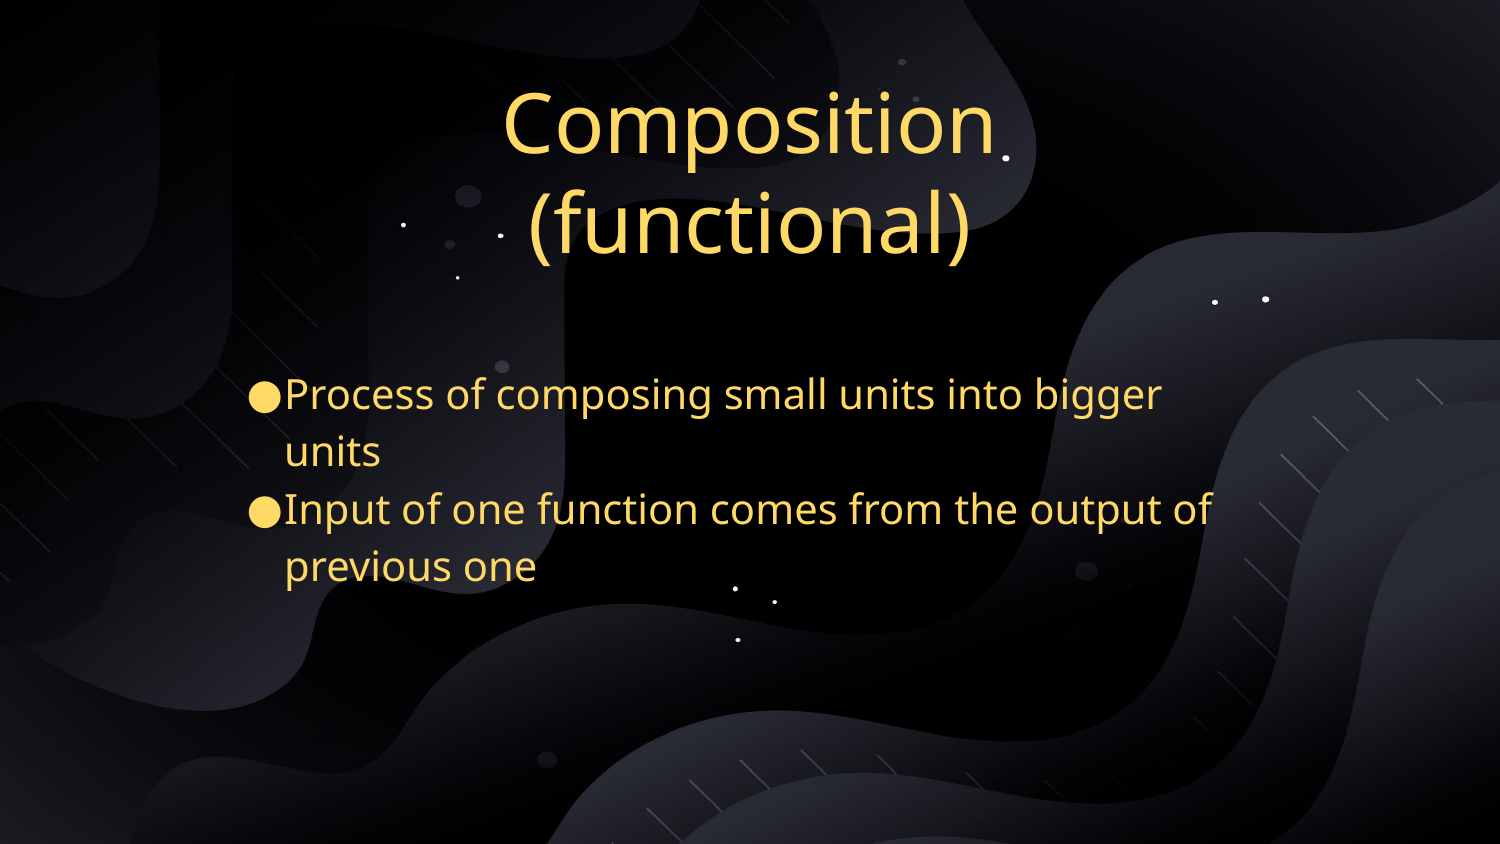

# Composition (functional)
Process of composing small units into bigger units
Input of one function comes from the output of previous one